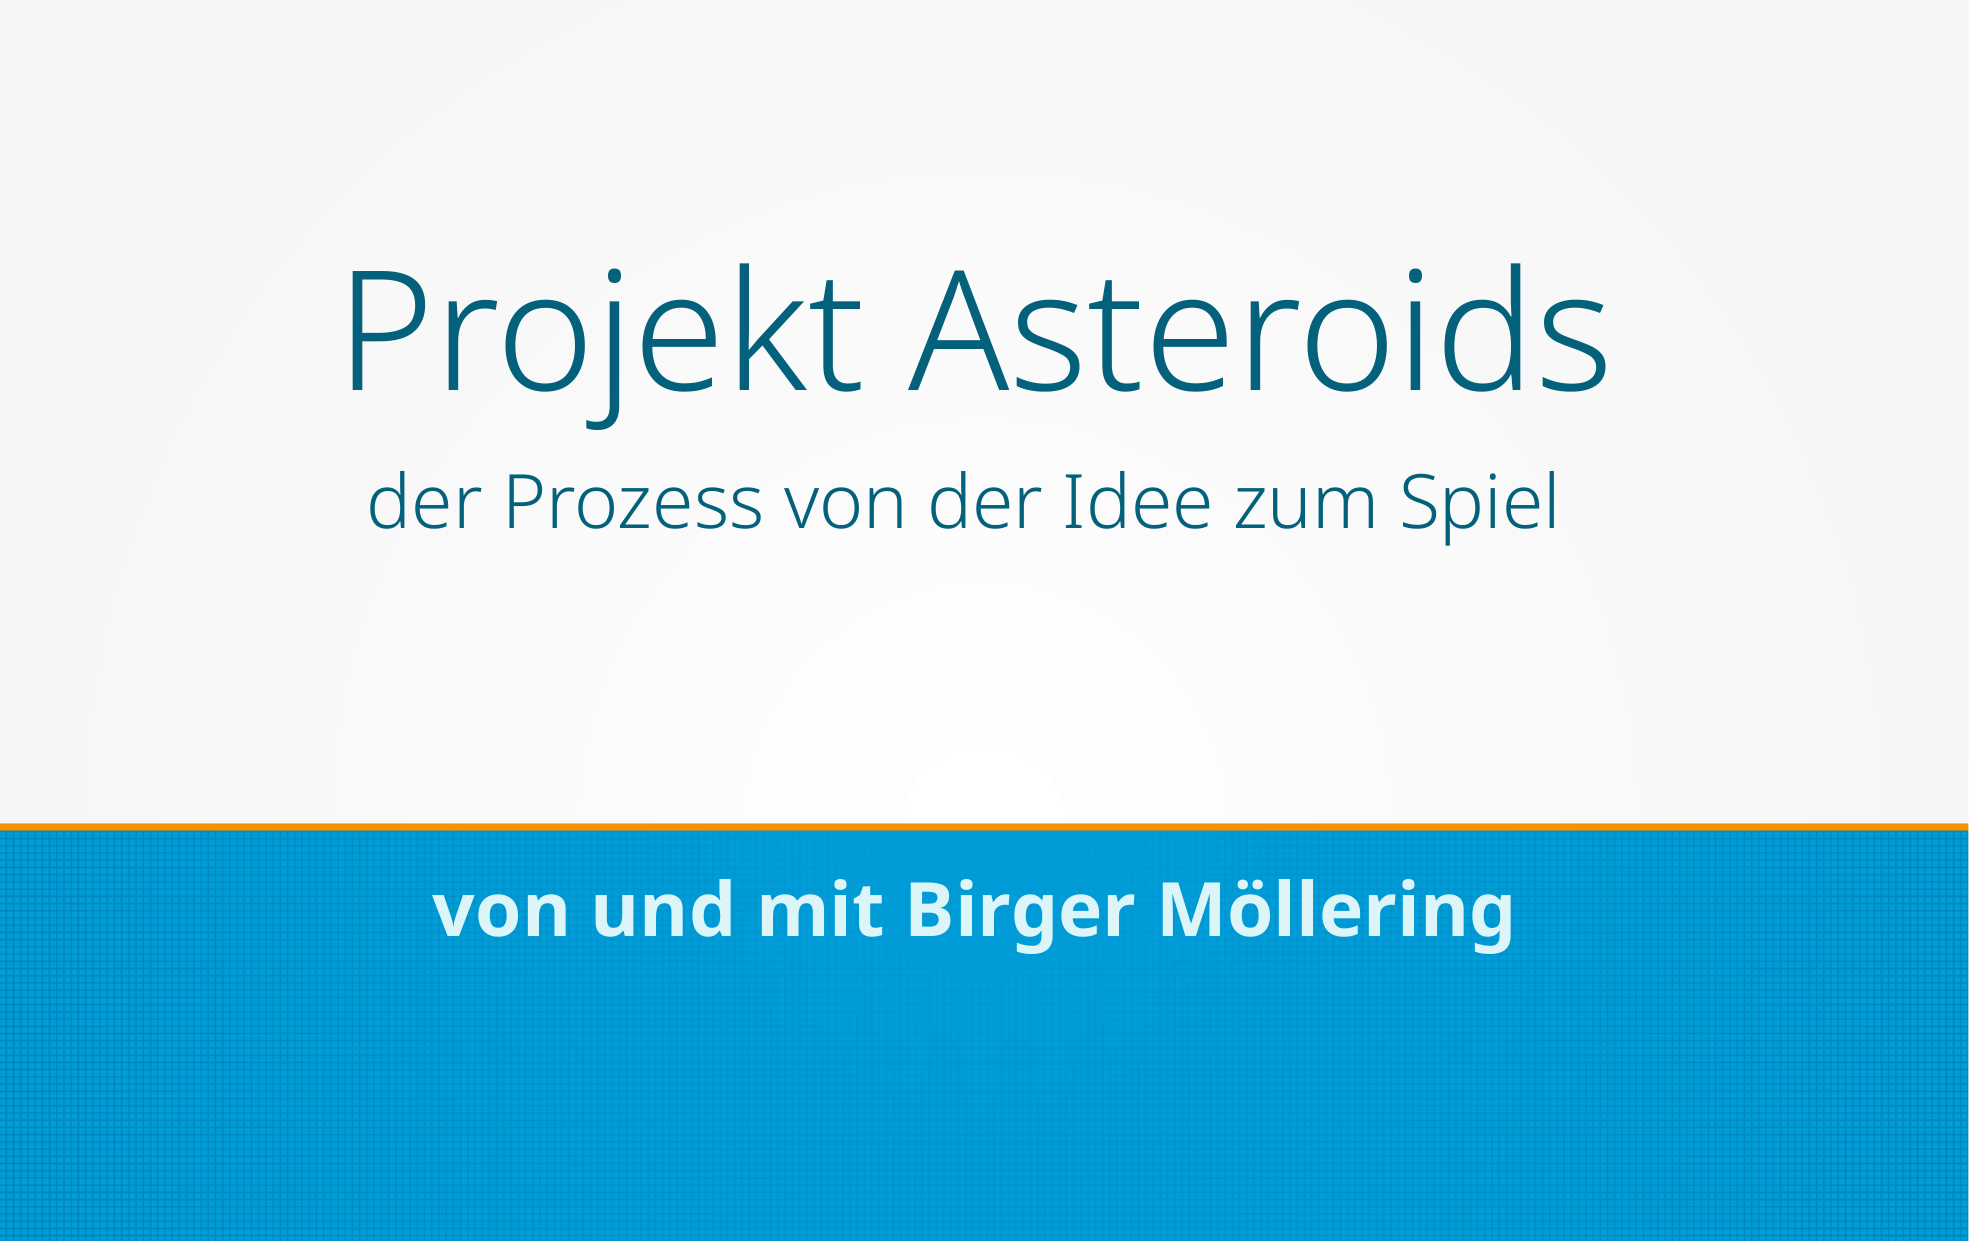

# Projekt Asteroids der Prozess von der Idee zum Spiel
von und mit Birger Möllering